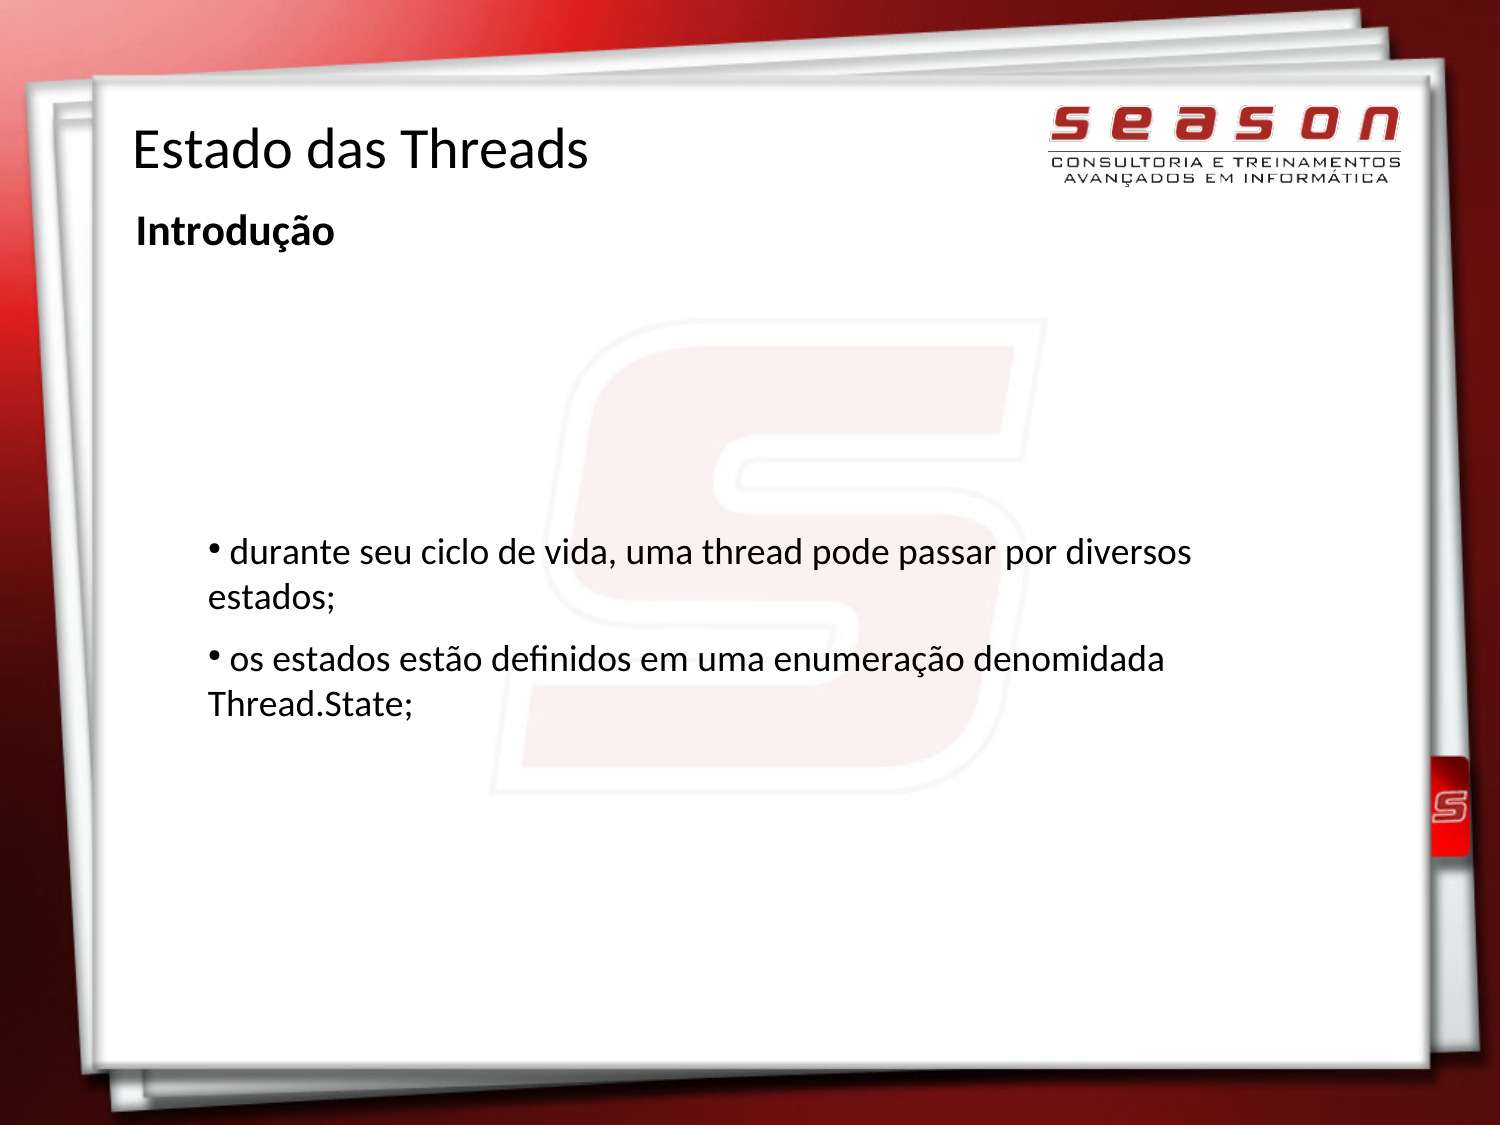

# Estado das Threads
Introdução
 durante seu ciclo de vida, uma thread pode passar por diversos estados;
 os estados estão definidos em uma enumeração denomidada Thread.State;